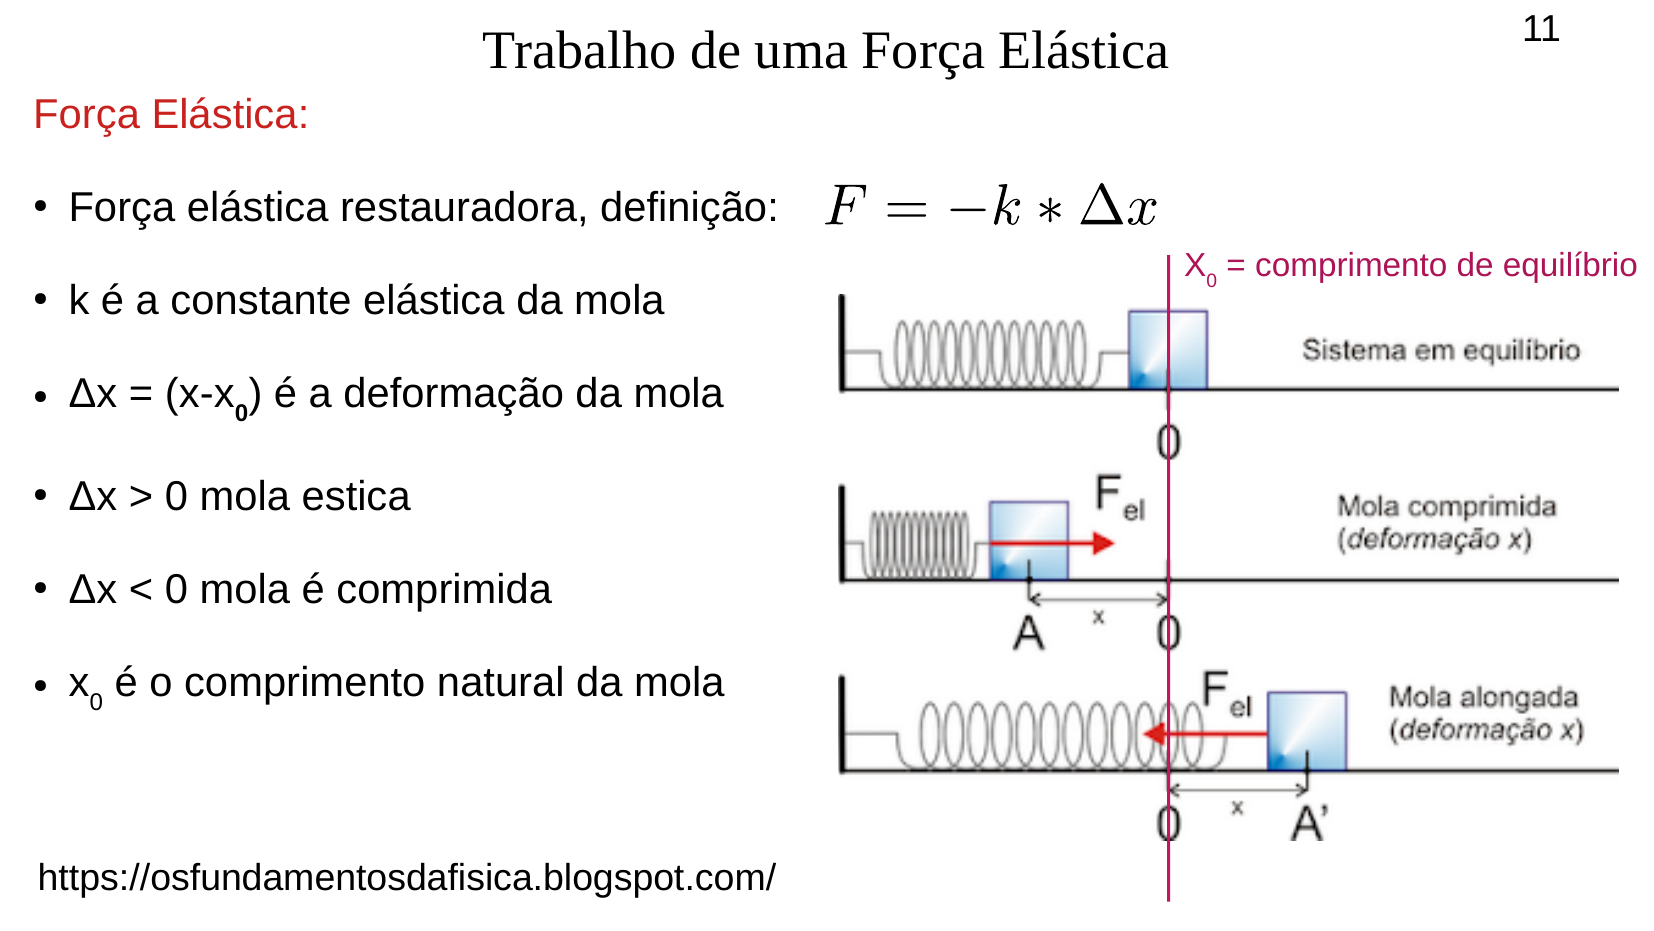

Trabalho de uma Força Elástica
Força Elástica:
Força elástica restauradora, definição:
k é a constante elástica da mola
Δx = (x-x0) é a deformação da mola
Δx > 0 mola estica
Δx < 0 mola é comprimida
x0 é o comprimento natural da mola
X0 = comprimento de equilíbrio
https://osfundamentosdafisica.blogspot.com/